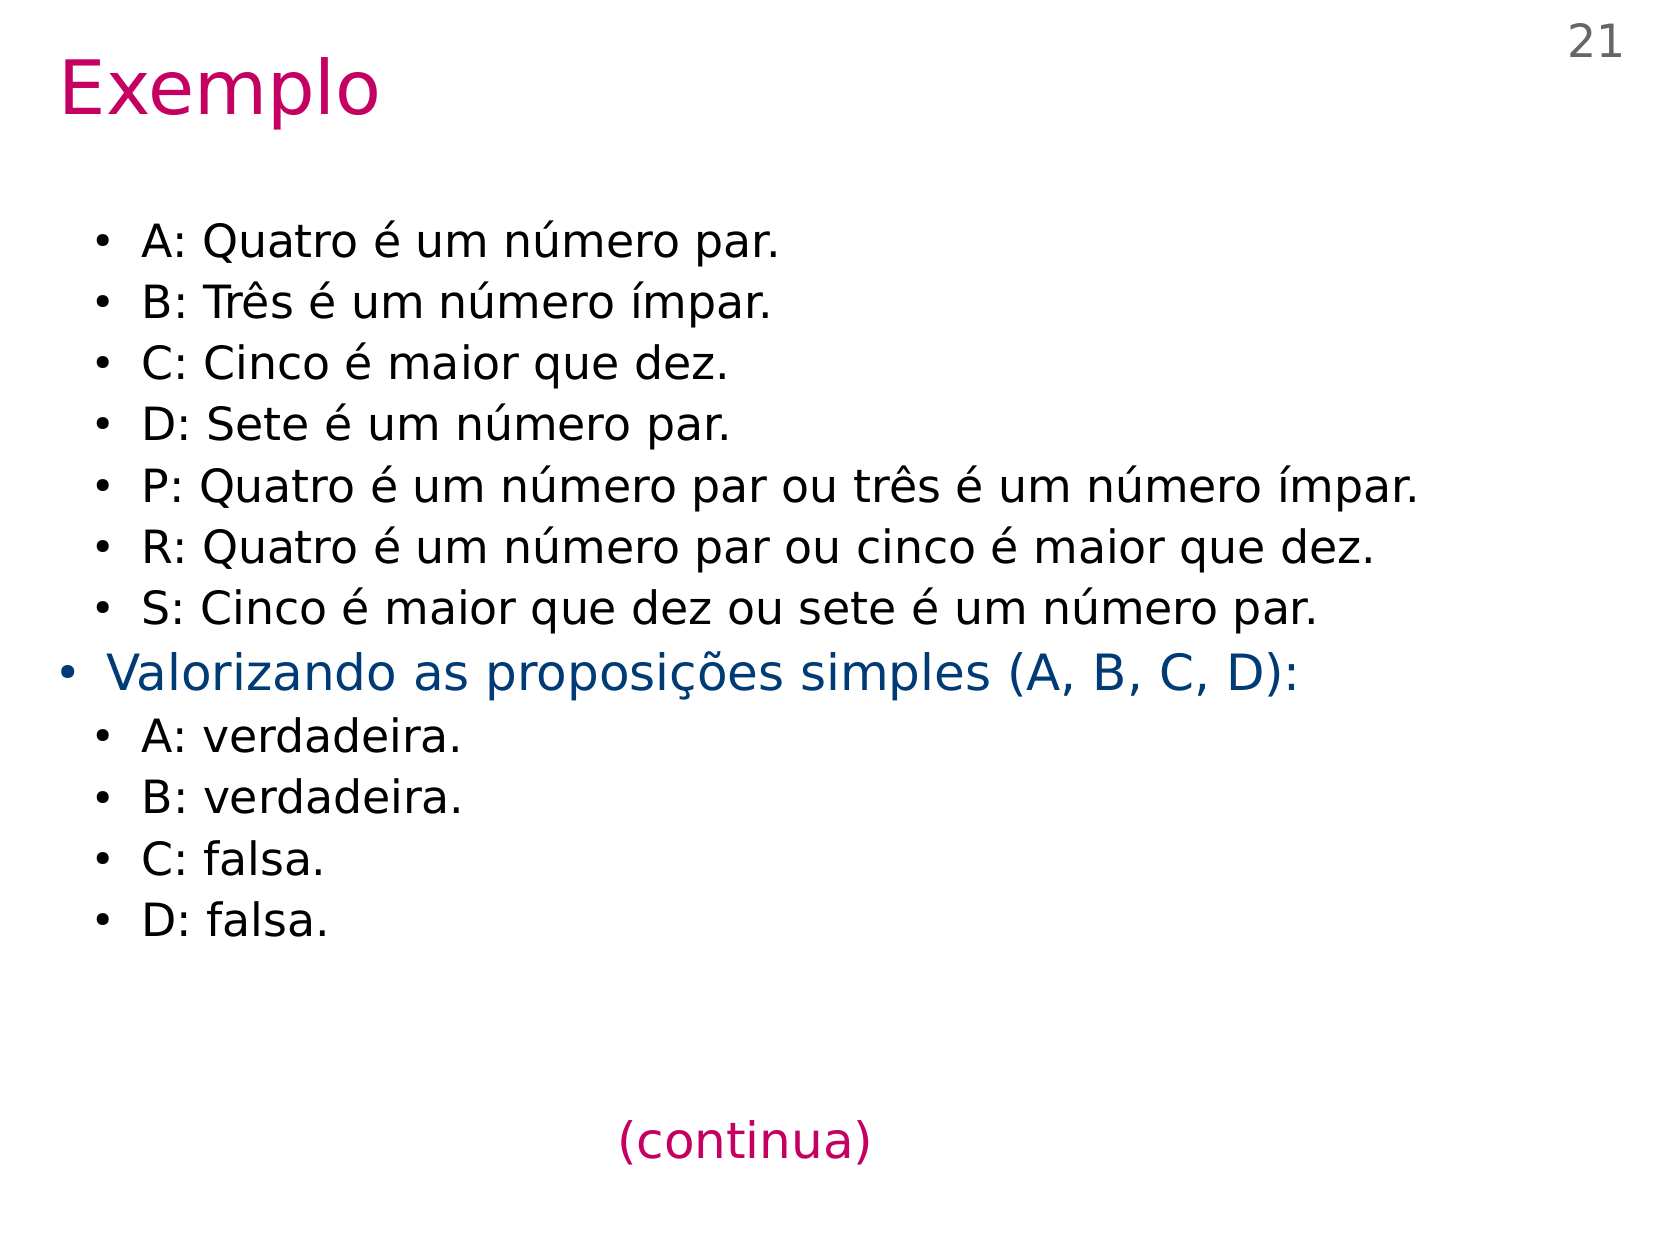

21
# Exemplo
A: Quatro é um número par.
B: Três é um número ímpar.
C: Cinco é maior que dez.
D: Sete é um número par.
P: Quatro é um número par ou três é um número ímpar.
R: Quatro é um número par ou cinco é maior que dez.
S: Cinco é maior que dez ou sete é um número par.
Valorizando as proposições simples (A, B, C, D):
A: verdadeira.
B: verdadeira.
C: falsa.
D: falsa.
(continua)